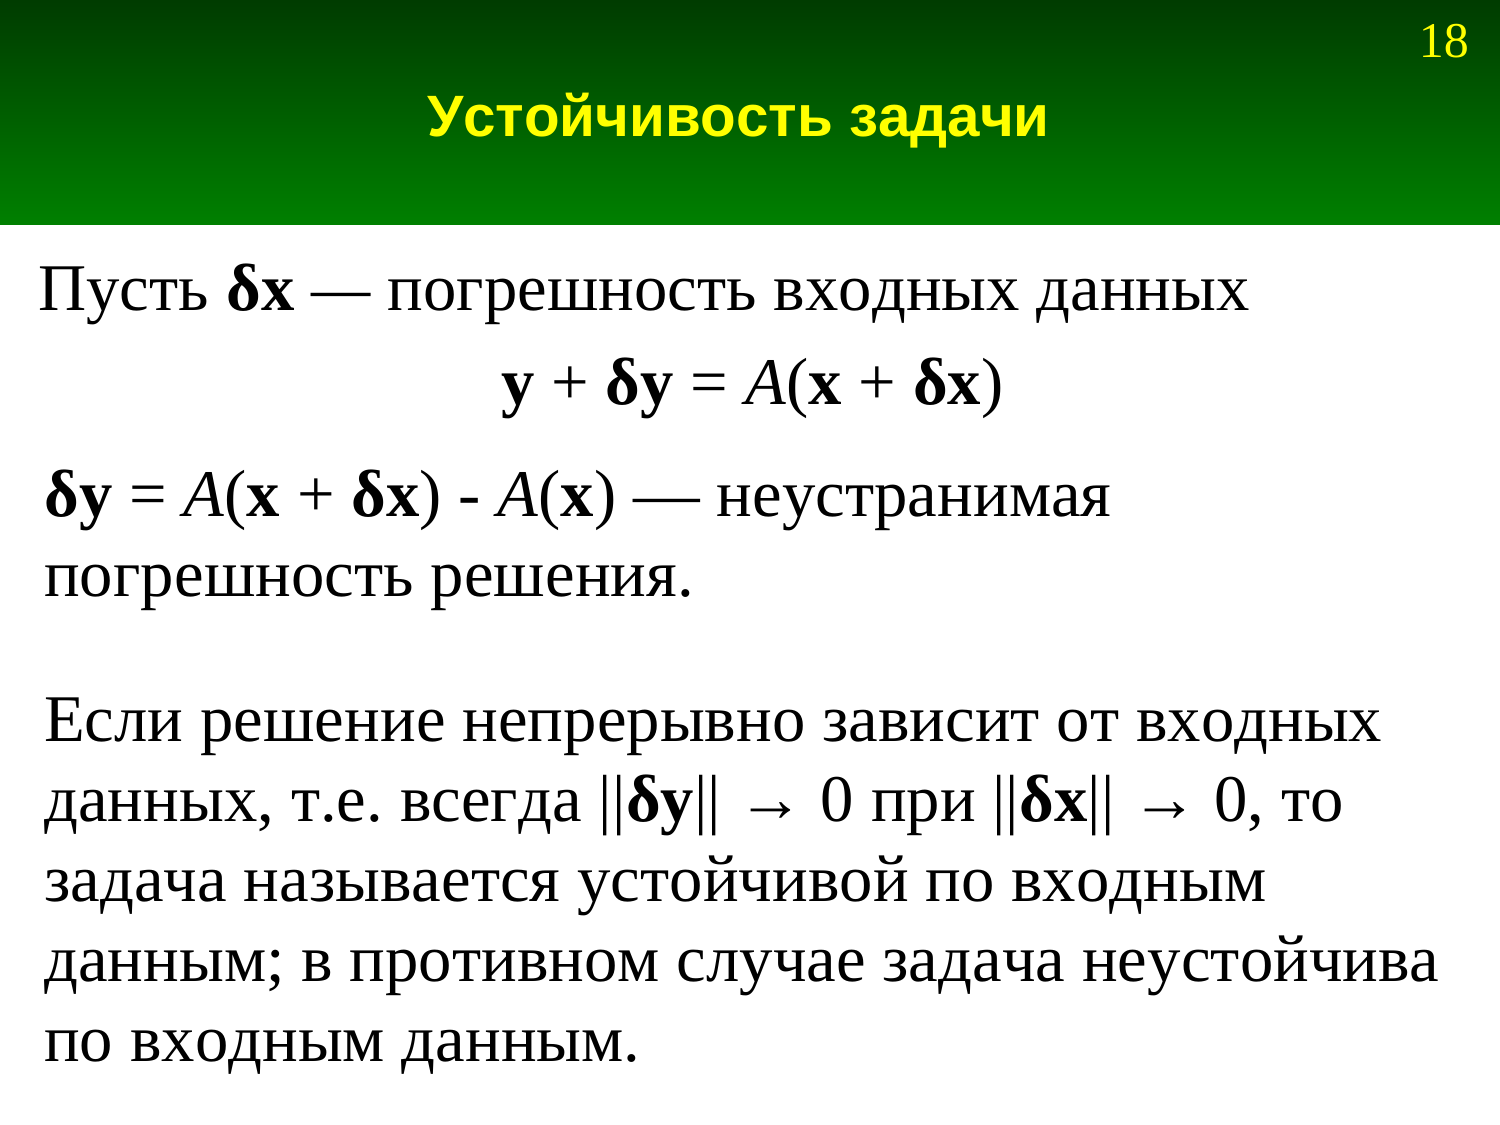

# Устойчивость задачи
Пусть δx — погрешность входных данных
y + δy = A(x + δx)
δy = A(x + δx) - A(x) — неустранимая погрешность решения.
Если решение непрерывно зависит от входных данных, т.е. всегда ||δy|| → 0 при ||δx|| → 0, то задача называется устойчивой по входным данным; в противном случае задача неустойчива по входным данным.